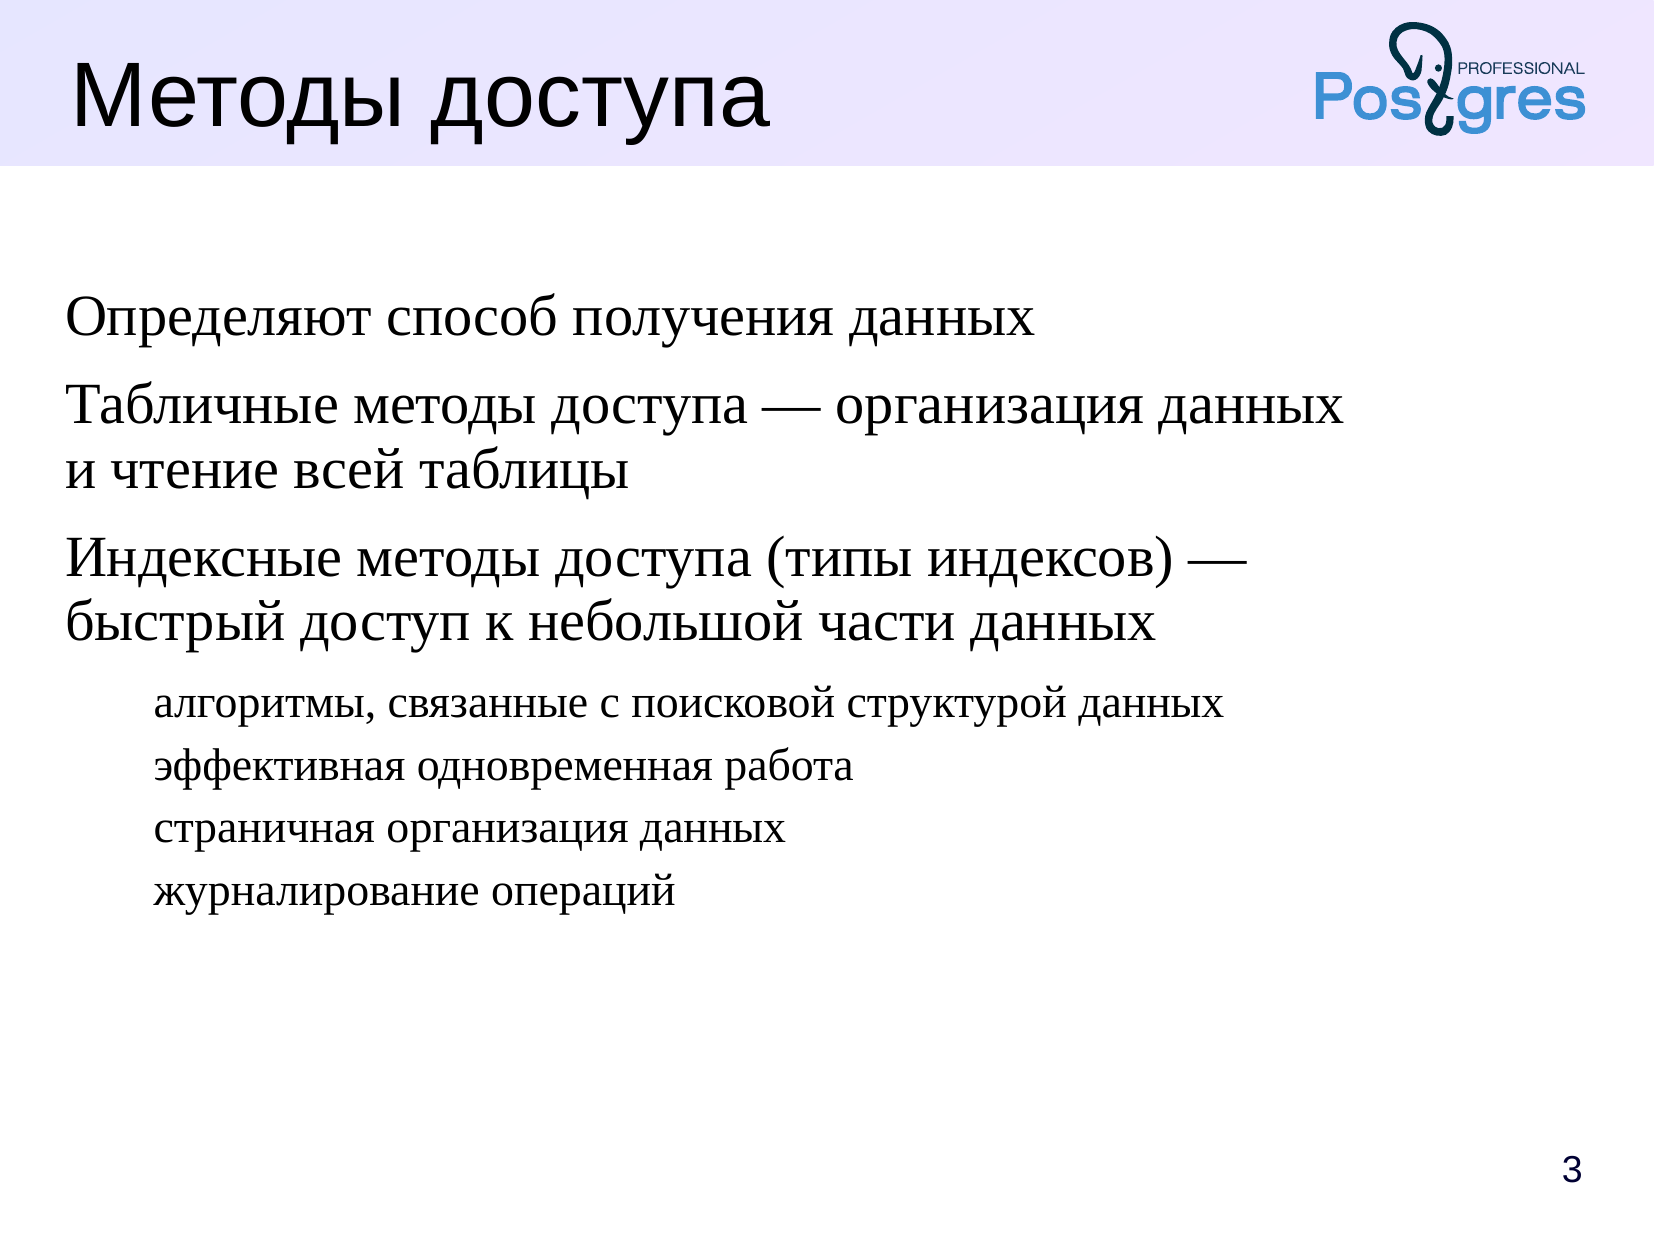

# Методы доступа
Определяют способ получения данных
Табличные методы доступа — организация данных
и чтение всей таблицы
Индексные методы доступа (типы индексов) —
быстрый доступ к небольшой части данных
алгоритмы, связанные с поисковой структурой данных
эффективная одновременная работа
страничная организация данных
журналирование операций